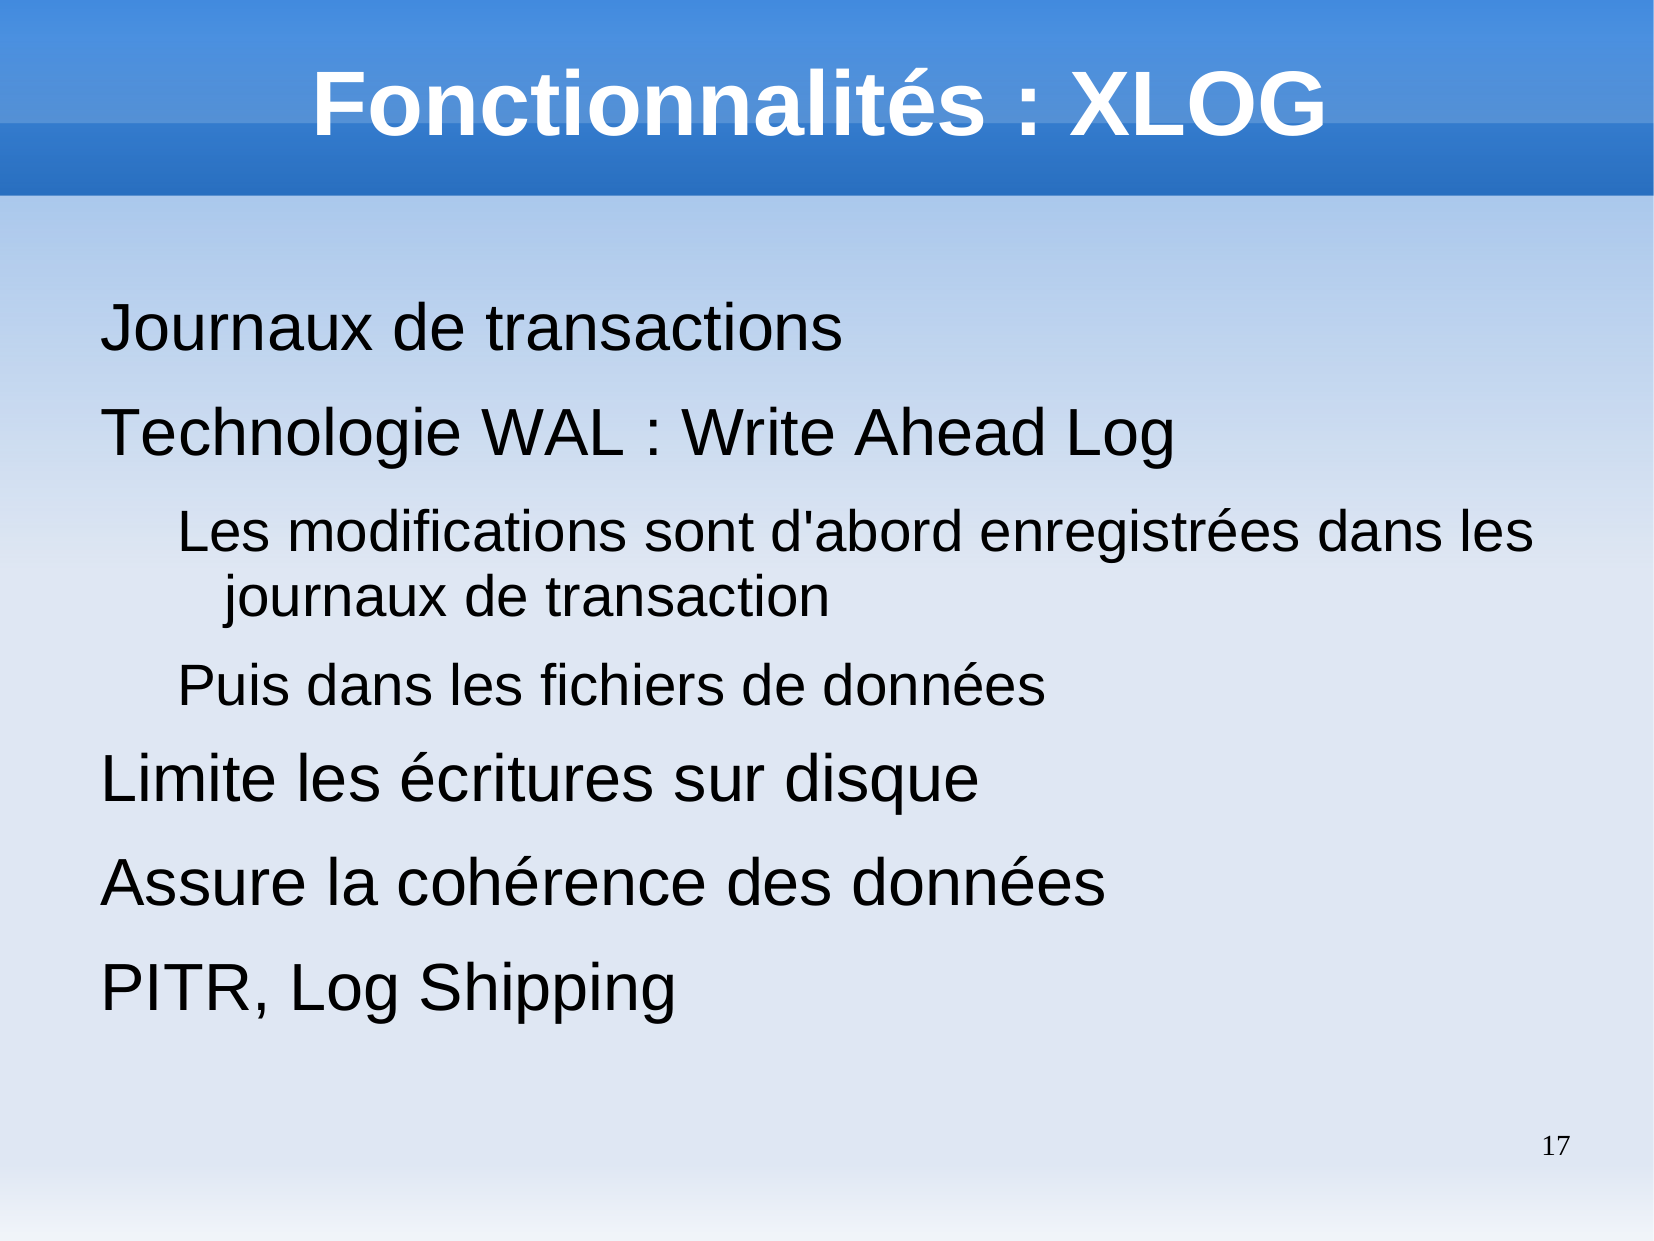

# Fonctionnalités : XLOG
Journaux de transactions
Technologie WAL : Write Ahead Log
Les modifications sont d'abord enregistrées dans les journaux de transaction
Puis dans les fichiers de données
Limite les écritures sur disque
Assure la cohérence des données
PITR, Log Shipping
17